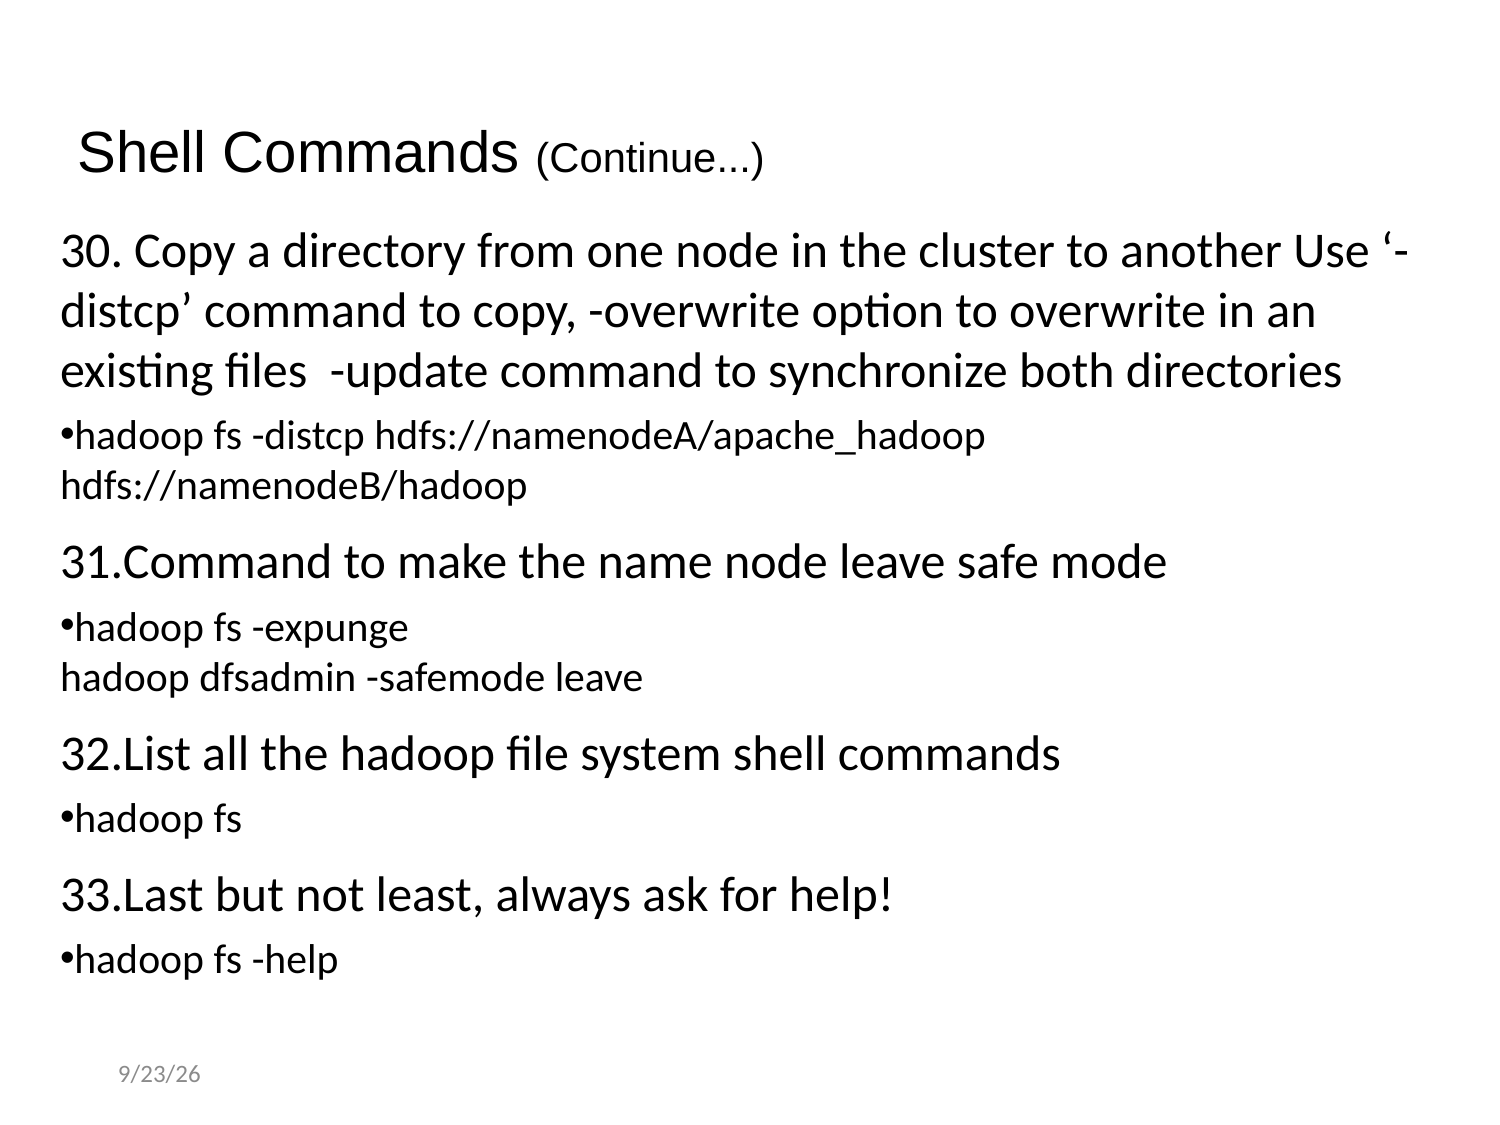

Shell Commands (Continue...)
# Copy a directory from one node in the cluster to another Use ‘-distcp’ command to copy, -overwrite option to overwrite in an existing files -update command to synchronize both directories
hadoop fs -distcp hdfs://namenodeA/apache_hadoop hdfs://namenodeB/hadoop
Command to make the name node leave safe mode
hadoop fs -expunge
hadoop dfsadmin -safemode leave
List all the hadoop file system shell commands
hadoop fs
Last but not least, always ask for help!
hadoop fs -help